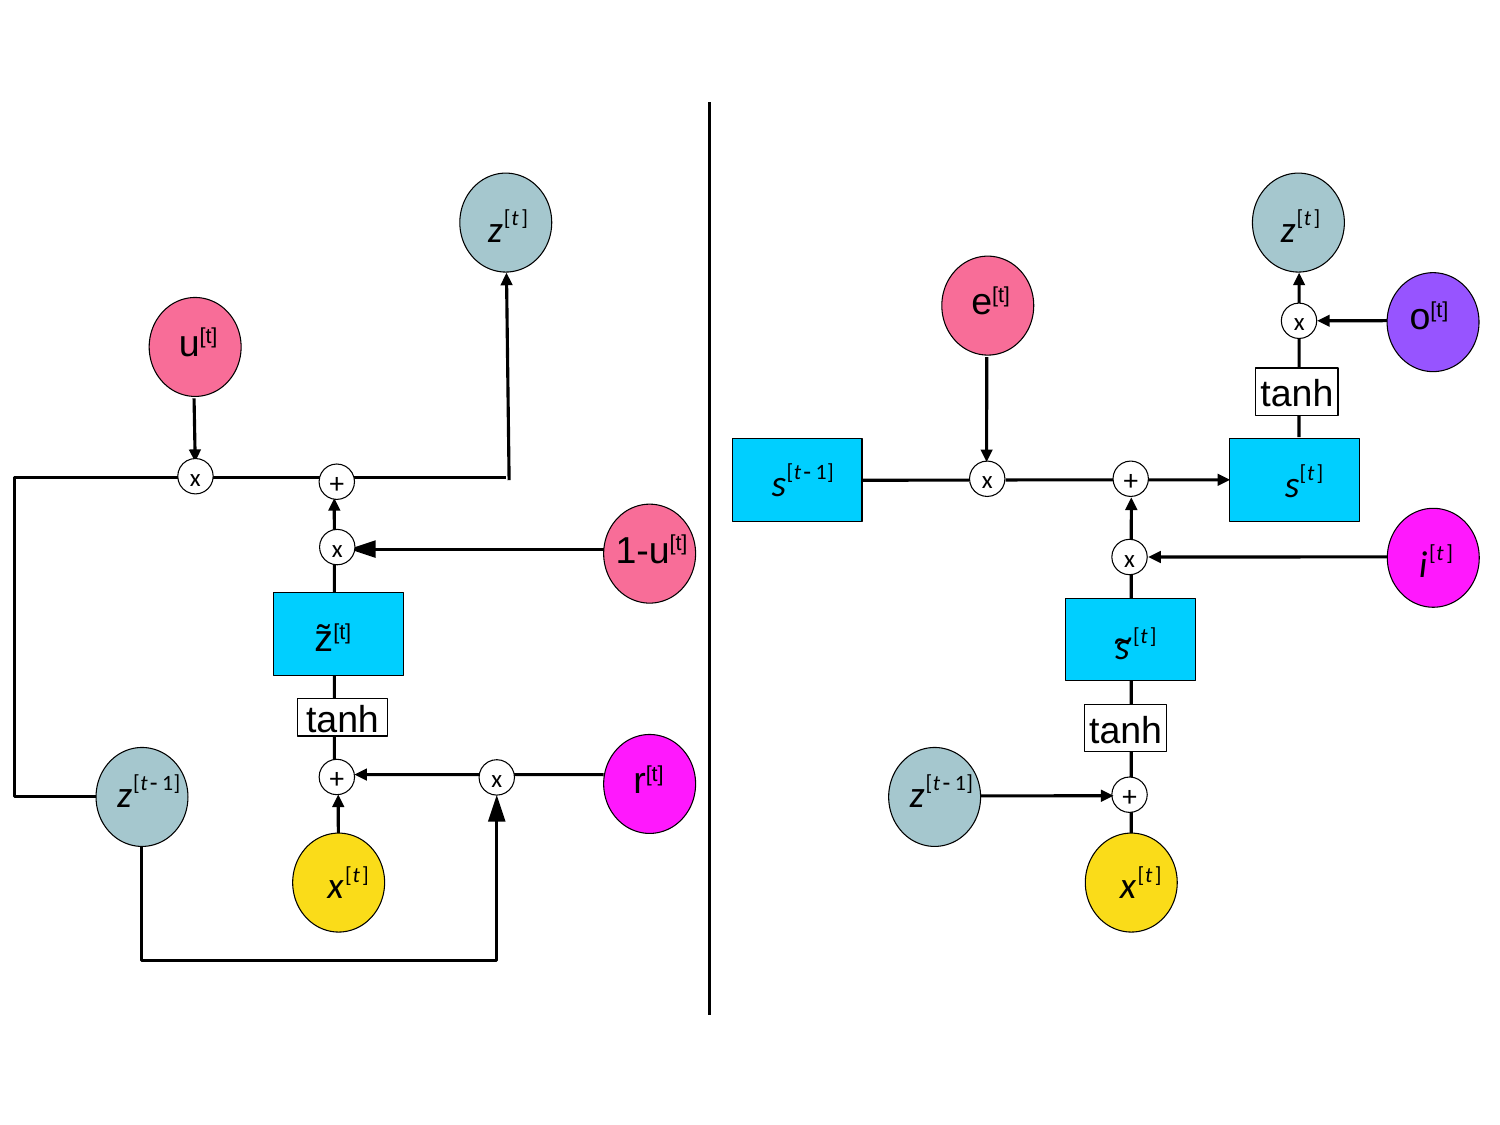

e[t]
o[t]
x
u[t]
tanh
x
x
+
+
1-u[t]
x
x
z̃[t]
tanh
tanh
r[t]
+
x
+